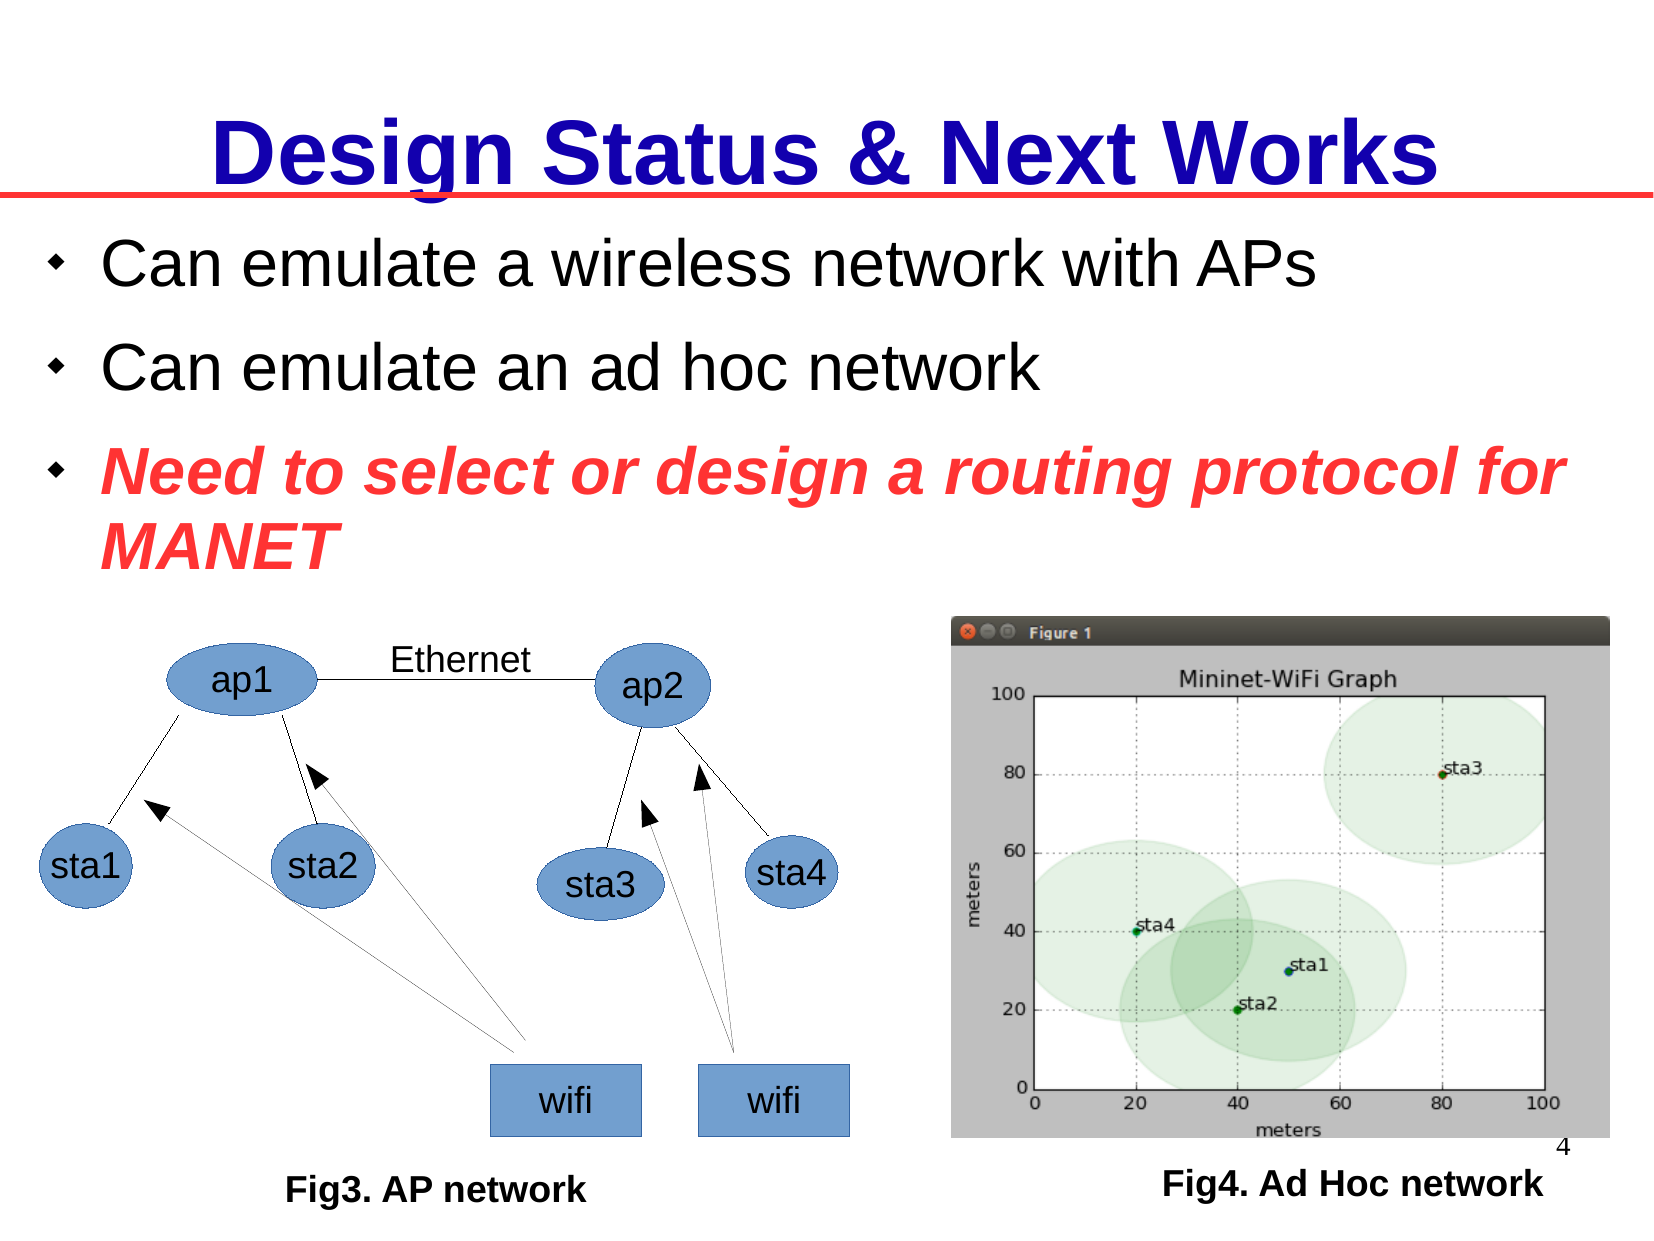

Design Status & Next Works
# Can emulate a wireless network with APs
Can emulate an ad hoc network
Need to select or design a routing protocol for MANET
Ethernet
ap1
ap2
sta1
sta2
sta4
sta3
wifi
wifi
4
Fig4. Ad Hoc network
Fig3. AP network